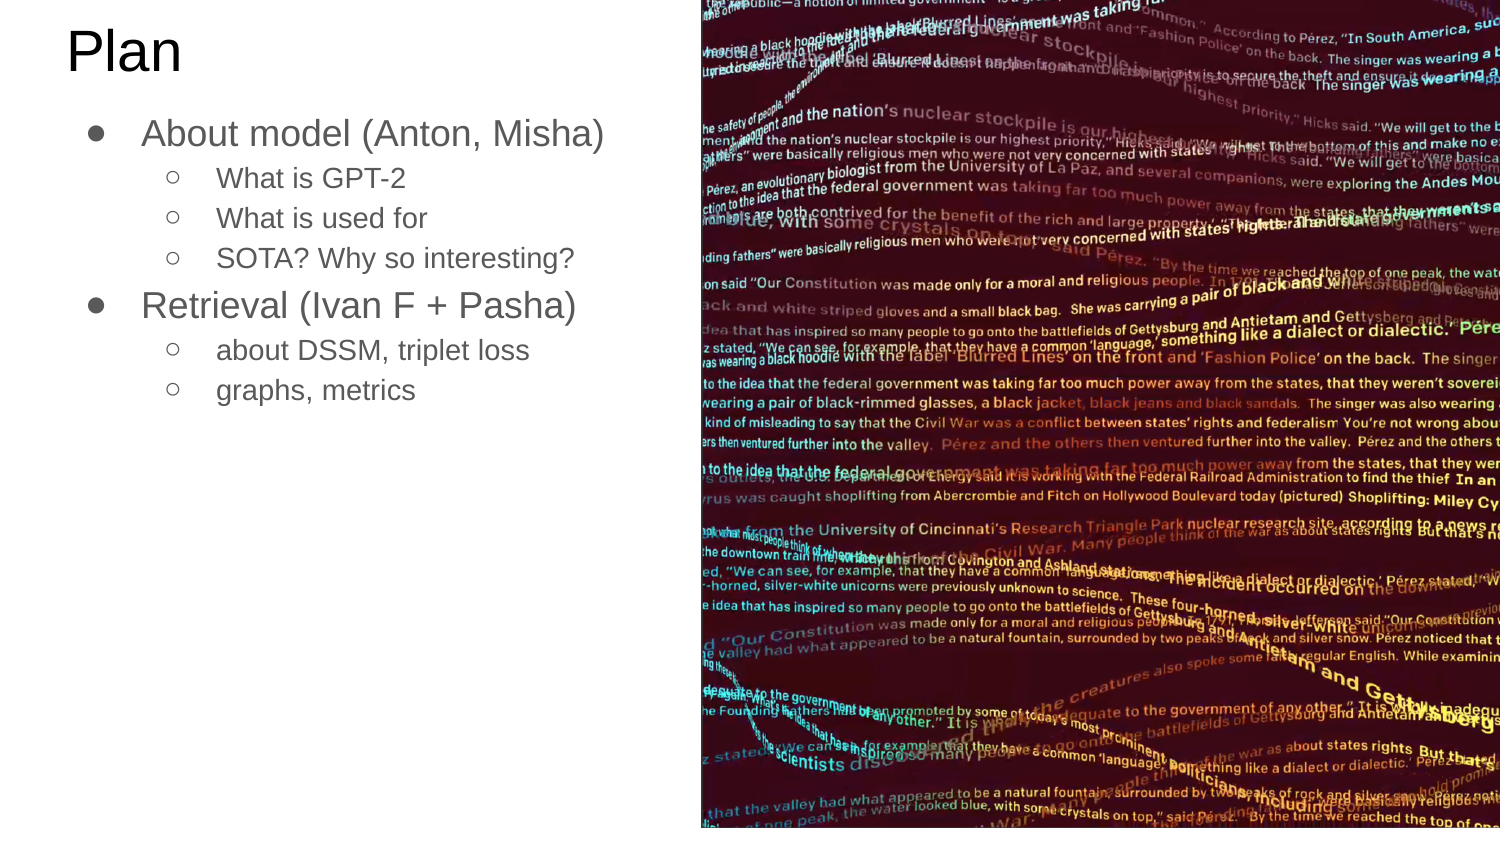

# Plan
About model (Anton, Misha)
What is GPT-2
What is used for
SOTA? Why so interesting?
Retrieval (Ivan F + Pasha)
about DSSM, triplet loss
graphs, metrics